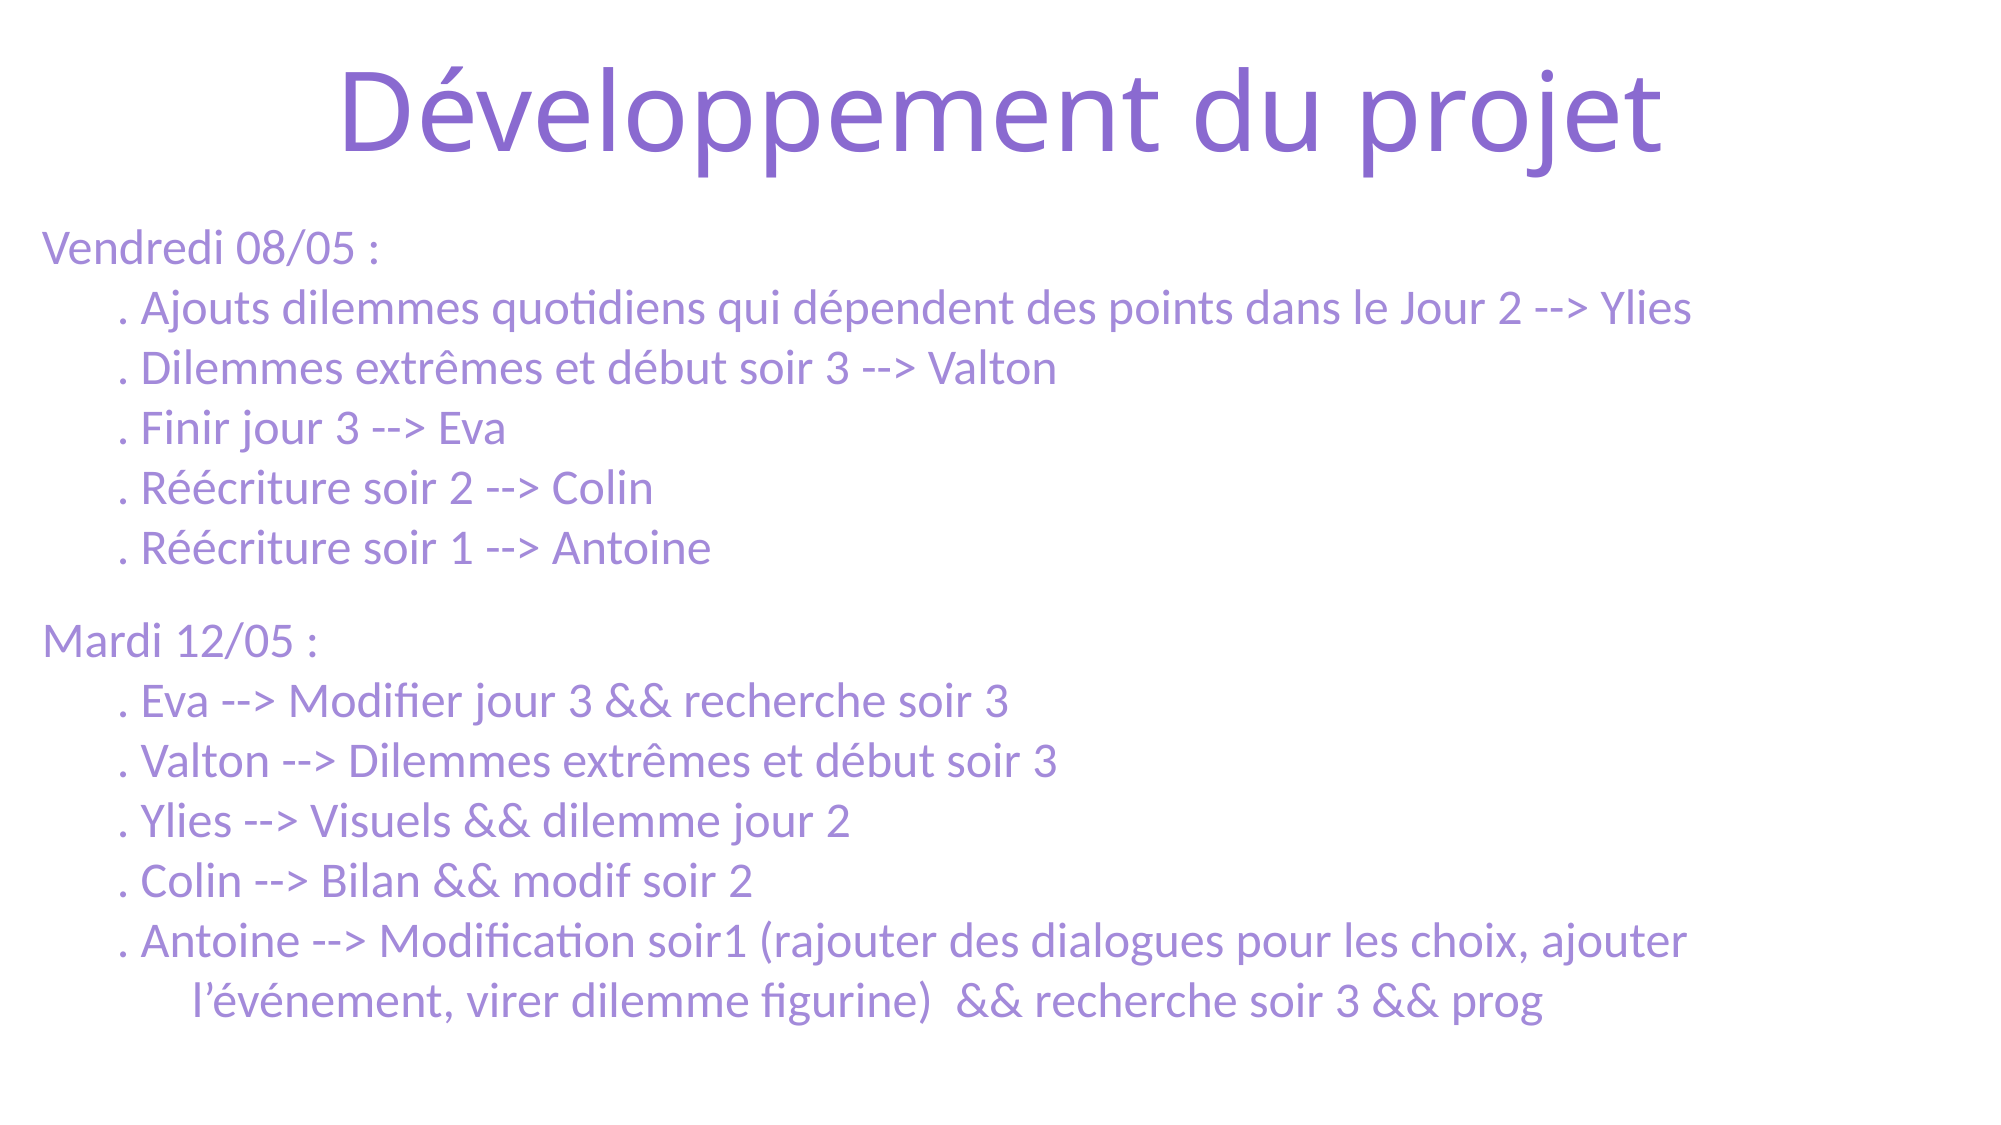

# Développement du projet
Vendredi 08/05 :
	. Ajouts dilemmes quotidiens qui dépendent des points dans le Jour 2 --> Ylies
	. Dilemmes extrêmes et début soir 3 --> Valton
	. Finir jour 3 --> Eva
	. Réécriture soir 2 --> Colin
	. Réécriture soir 1 --> Antoine
Mardi 12/05 :
	. Eva --> Modifier jour 3 && recherche soir 3
	. Valton --> Dilemmes extrêmes et début soir 3
	. Ylies --> Visuels && dilemme jour 2
	. Colin --> Bilan && modif soir 2
	. Antoine --> Modification soir1 (rajouter des dialogues pour les choix, ajouter
		l’événement, virer dilemme figurine) && recherche soir 3 && prog